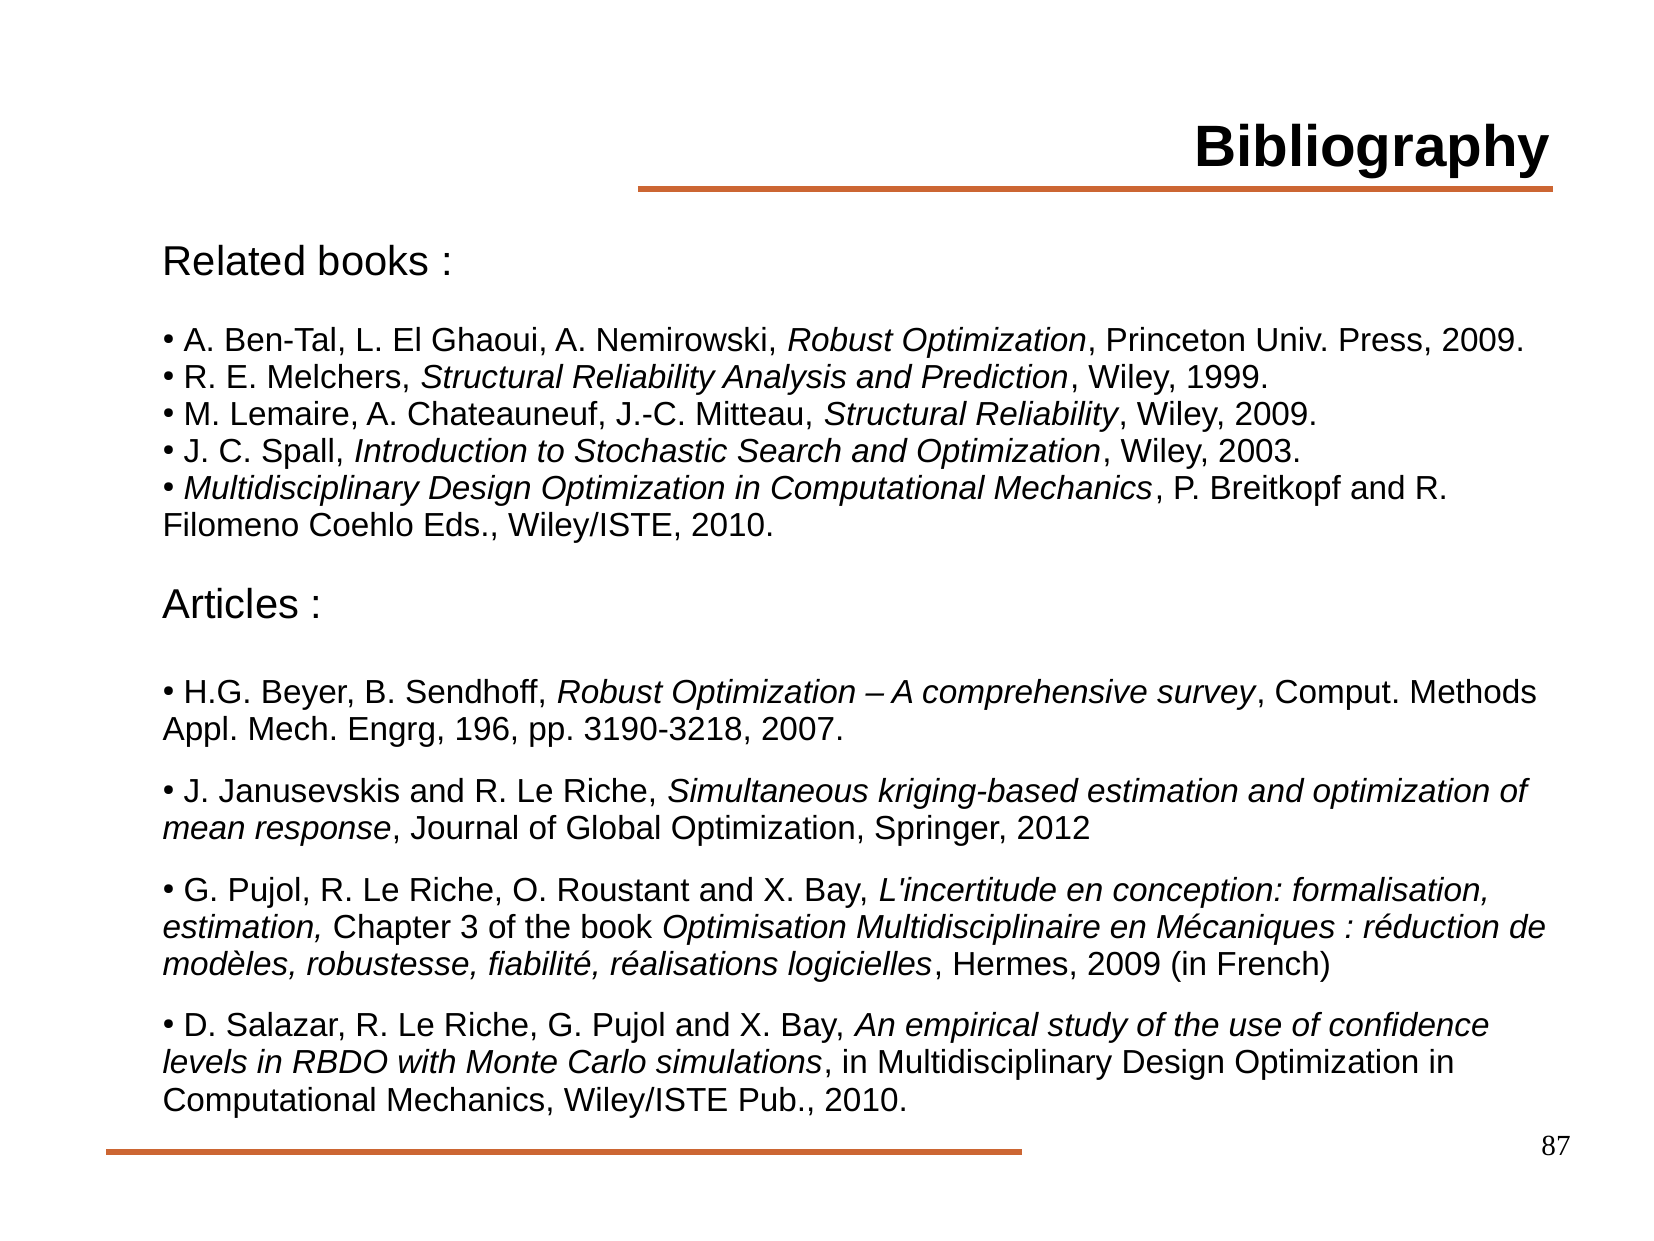

Bibliography
Related books :
 A. Ben-Tal, L. El Ghaoui, A. Nemirowski, Robust Optimization, Princeton Univ. Press, 2009.
 R. E. Melchers, Structural Reliability Analysis and Prediction, Wiley, 1999.
 M. Lemaire, A. Chateauneuf, J.-C. Mitteau, Structural Reliability, Wiley, 2009.
 J. C. Spall, Introduction to Stochastic Search and Optimization, Wiley, 2003.
 Multidisciplinary Design Optimization in Computational Mechanics, P. Breitkopf and R. Filomeno Coehlo Eds., Wiley/ISTE, 2010.
Articles :
 H.G. Beyer, B. Sendhoff, Robust Optimization – A comprehensive survey, Comput. Methods Appl. Mech. Engrg, 196, pp. 3190-3218, 2007.
 J. Janusevskis and R. Le Riche, Simultaneous kriging-based estimation and optimization of mean response, Journal of Global Optimization, Springer, 2012
 G. Pujol, R. Le Riche, O. Roustant and X. Bay, L'incertitude en conception: formalisation, estimation, Chapter 3 of the book Optimisation Multidisciplinaire en Mécaniques : réduction de modèles, robustesse, fiabilité, réalisations logicielles, Hermes, 2009 (in French)
 D. Salazar, R. Le Riche, G. Pujol and X. Bay, An empirical study of the use of confidence levels in RBDO with Monte Carlo simulations, in Multidisciplinary Design Optimization in Computational Mechanics, Wiley/ISTE Pub., 2010.
87